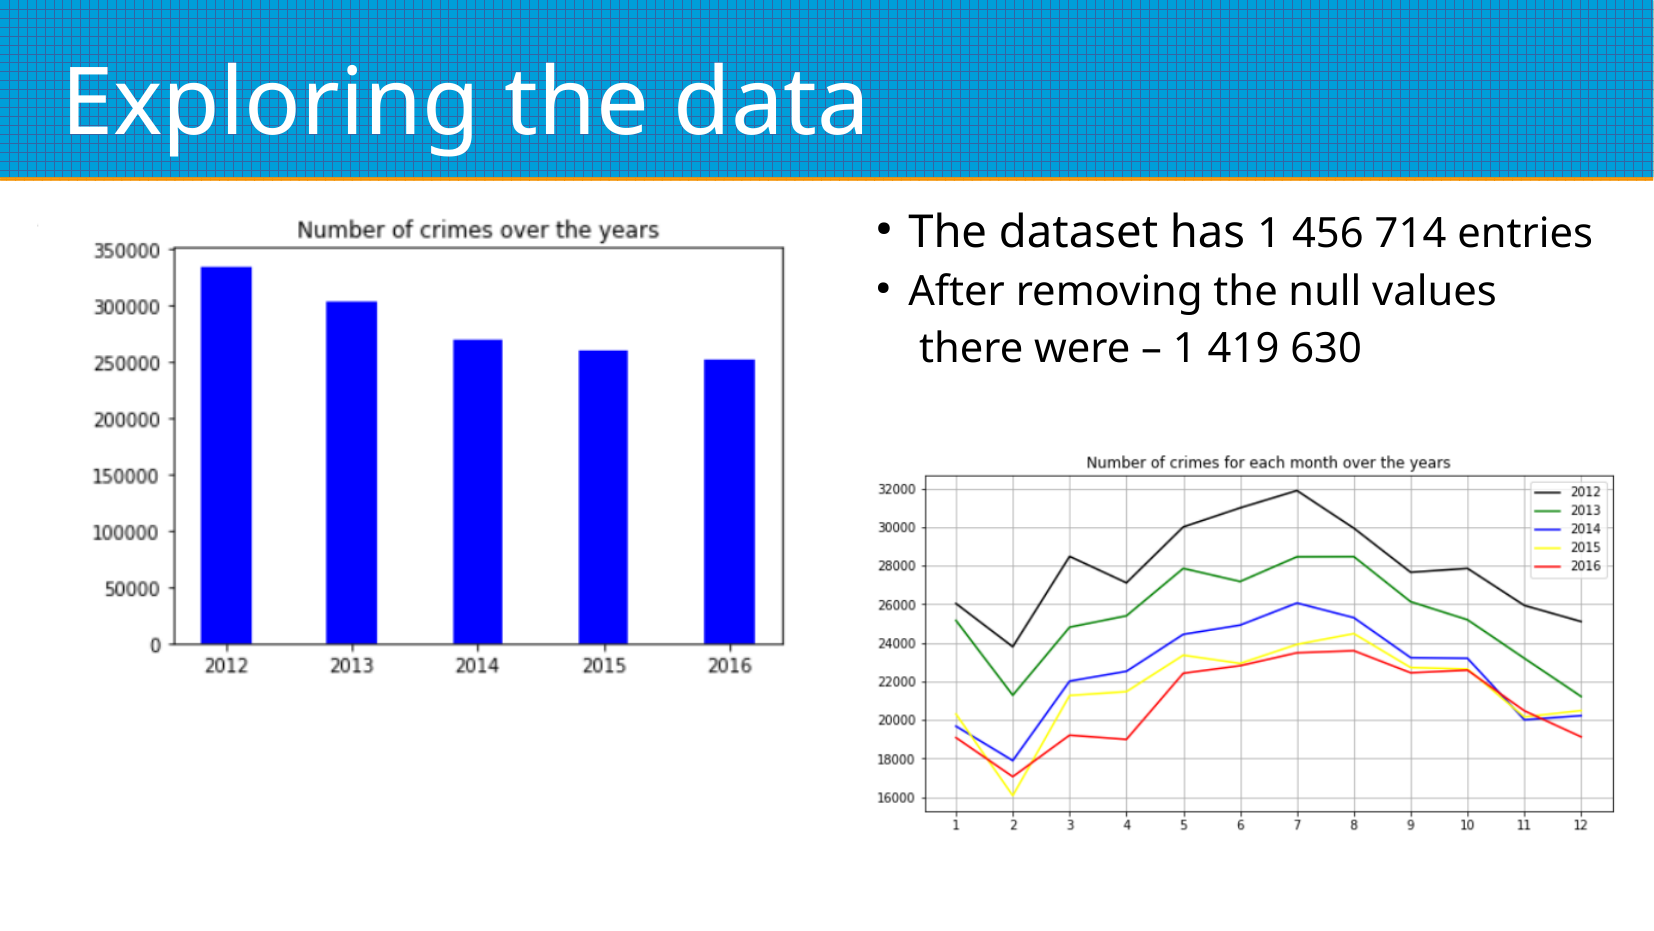

# Exploring the data
The dataset has 1 456 714 entries
After removing the null values
 there were – 1 419 630